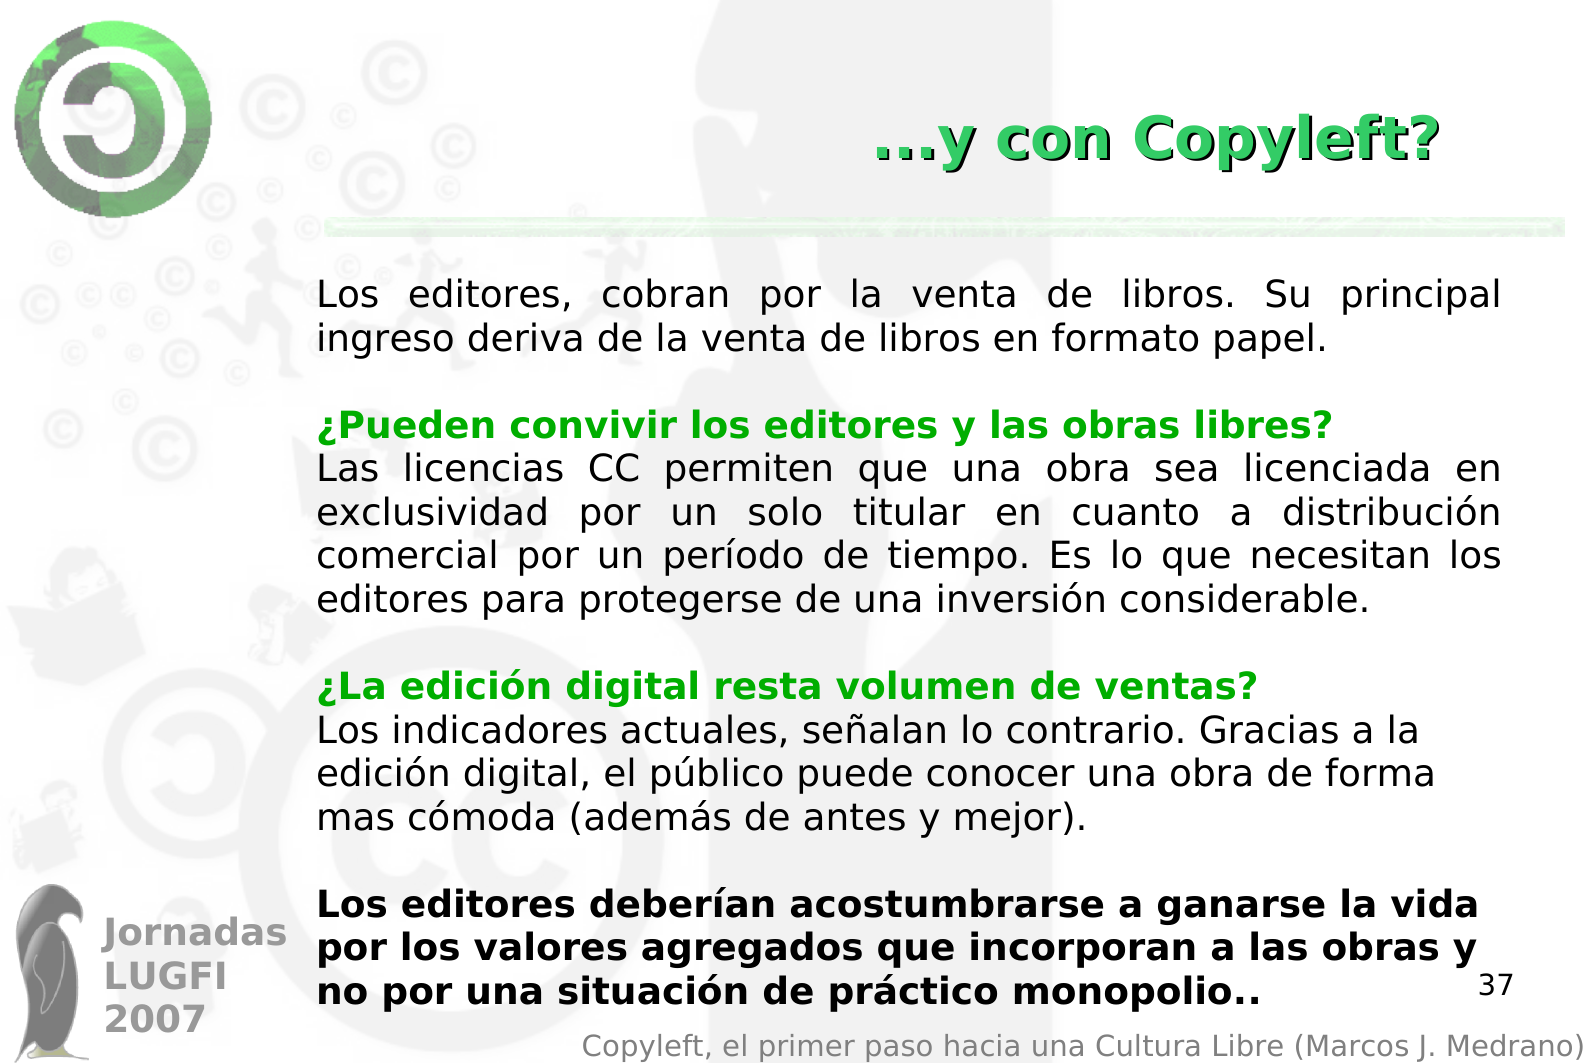

...y con Copyleft?
Los editores, cobran por la venta de libros. Su principal ingreso deriva de la venta de libros en formato papel.
¿Pueden convivir los editores y las obras libres?
Las licencias CC permiten que una obra sea licenciada en exclusividad por un solo titular en cuanto a distribución comercial por un período de tiempo. Es lo que necesitan los editores para protegerse de una inversión considerable.
¿La edición digital resta volumen de ventas?
Los indicadores actuales, señalan lo contrario. Gracias a la edición digital, el público puede conocer una obra de forma mas cómoda (además de antes y mejor).
Los editores deberían acostumbrarse a ganarse la vida por los valores agregados que incorporan a las obras y no por una situación de práctico monopolio..
37